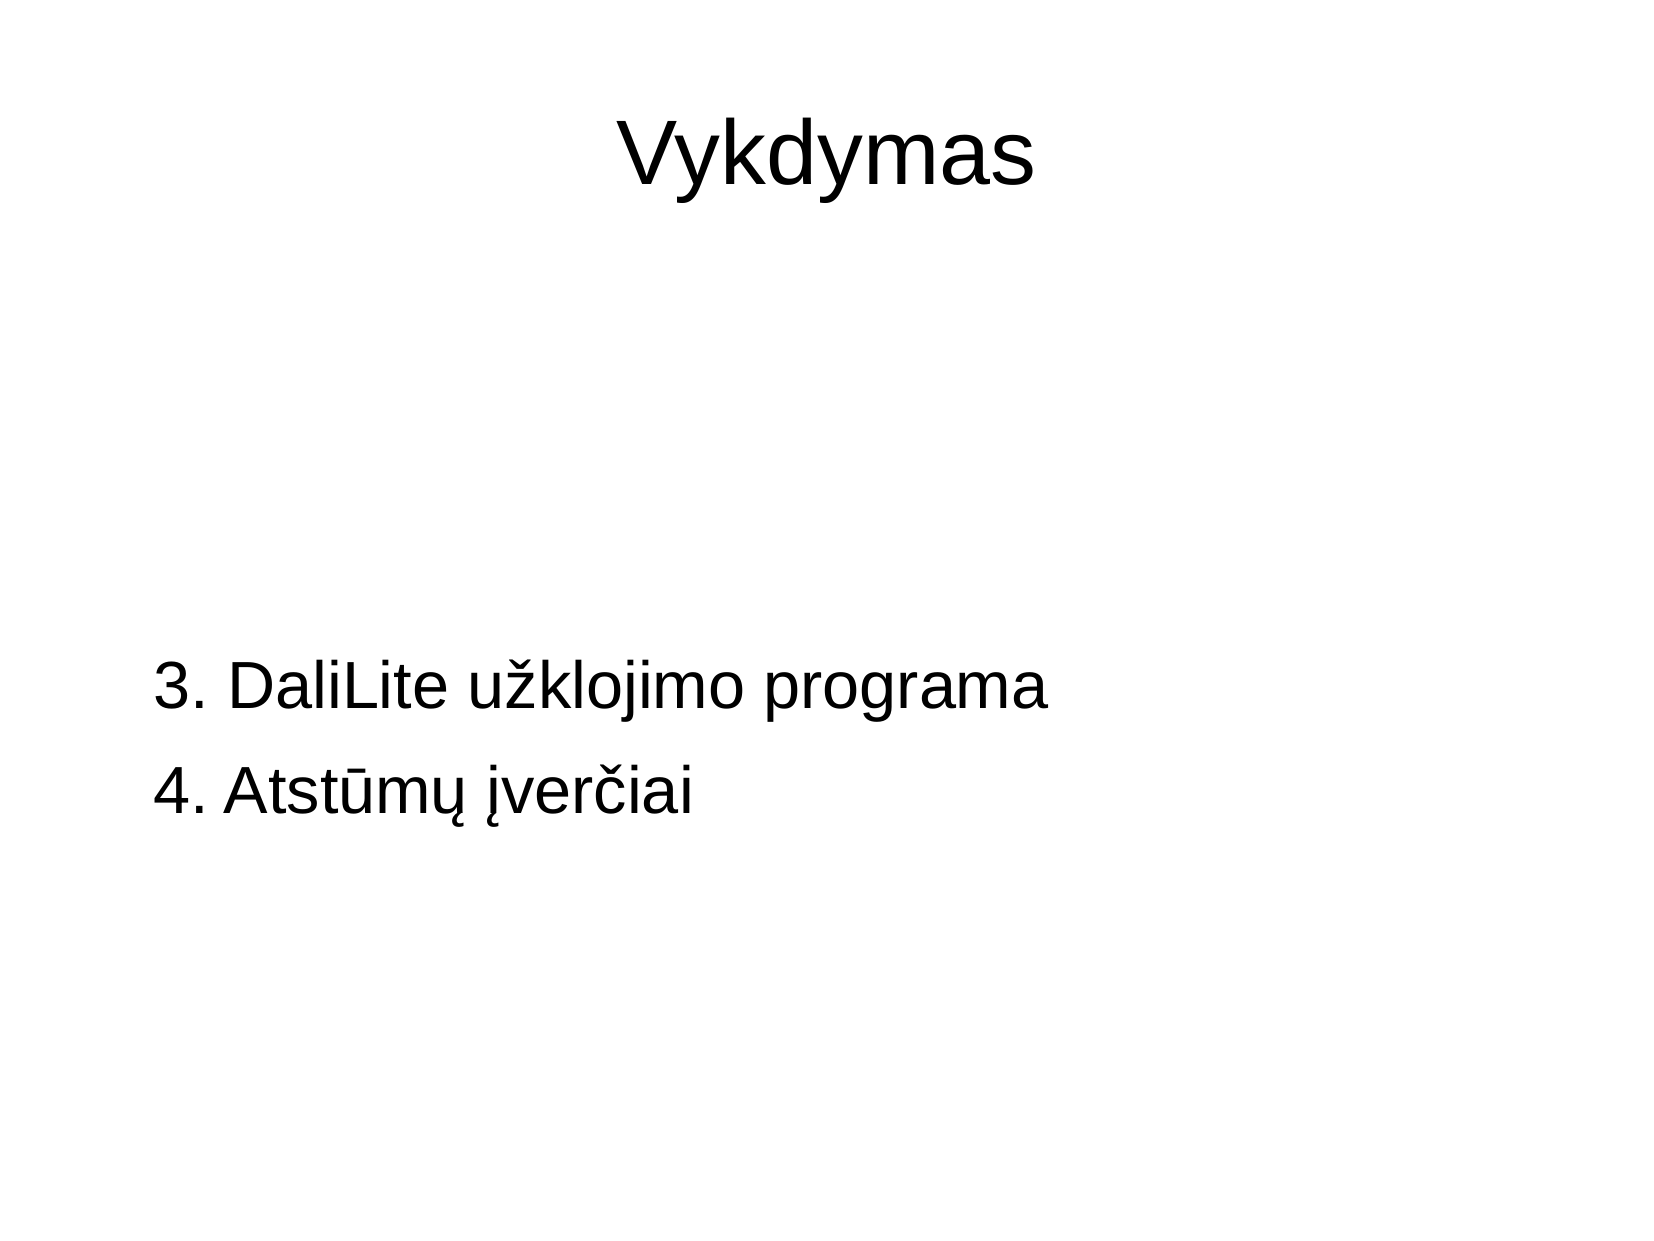

# Vykdymas
3. DaliLite užklojimo programa
4. Atstūmų įverčiai